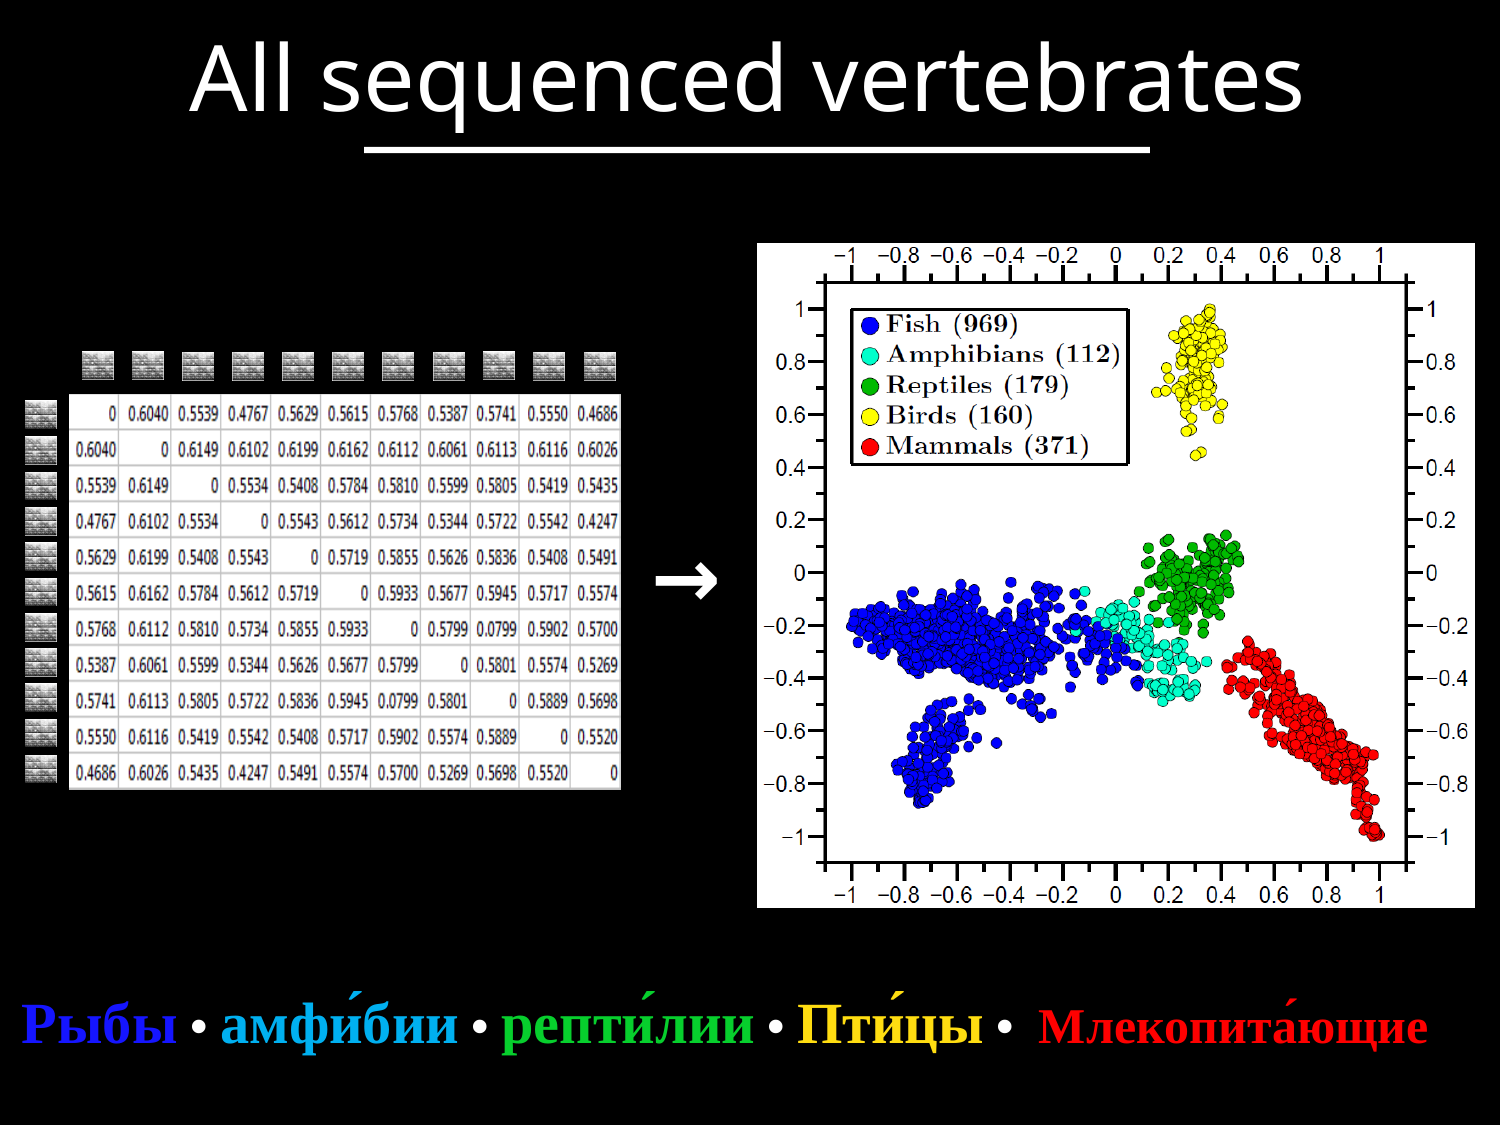

All sequenced vertebrates
→
Рыбы • амфи́бии • репти́лии • Пти́цы • Млекопита́ющие